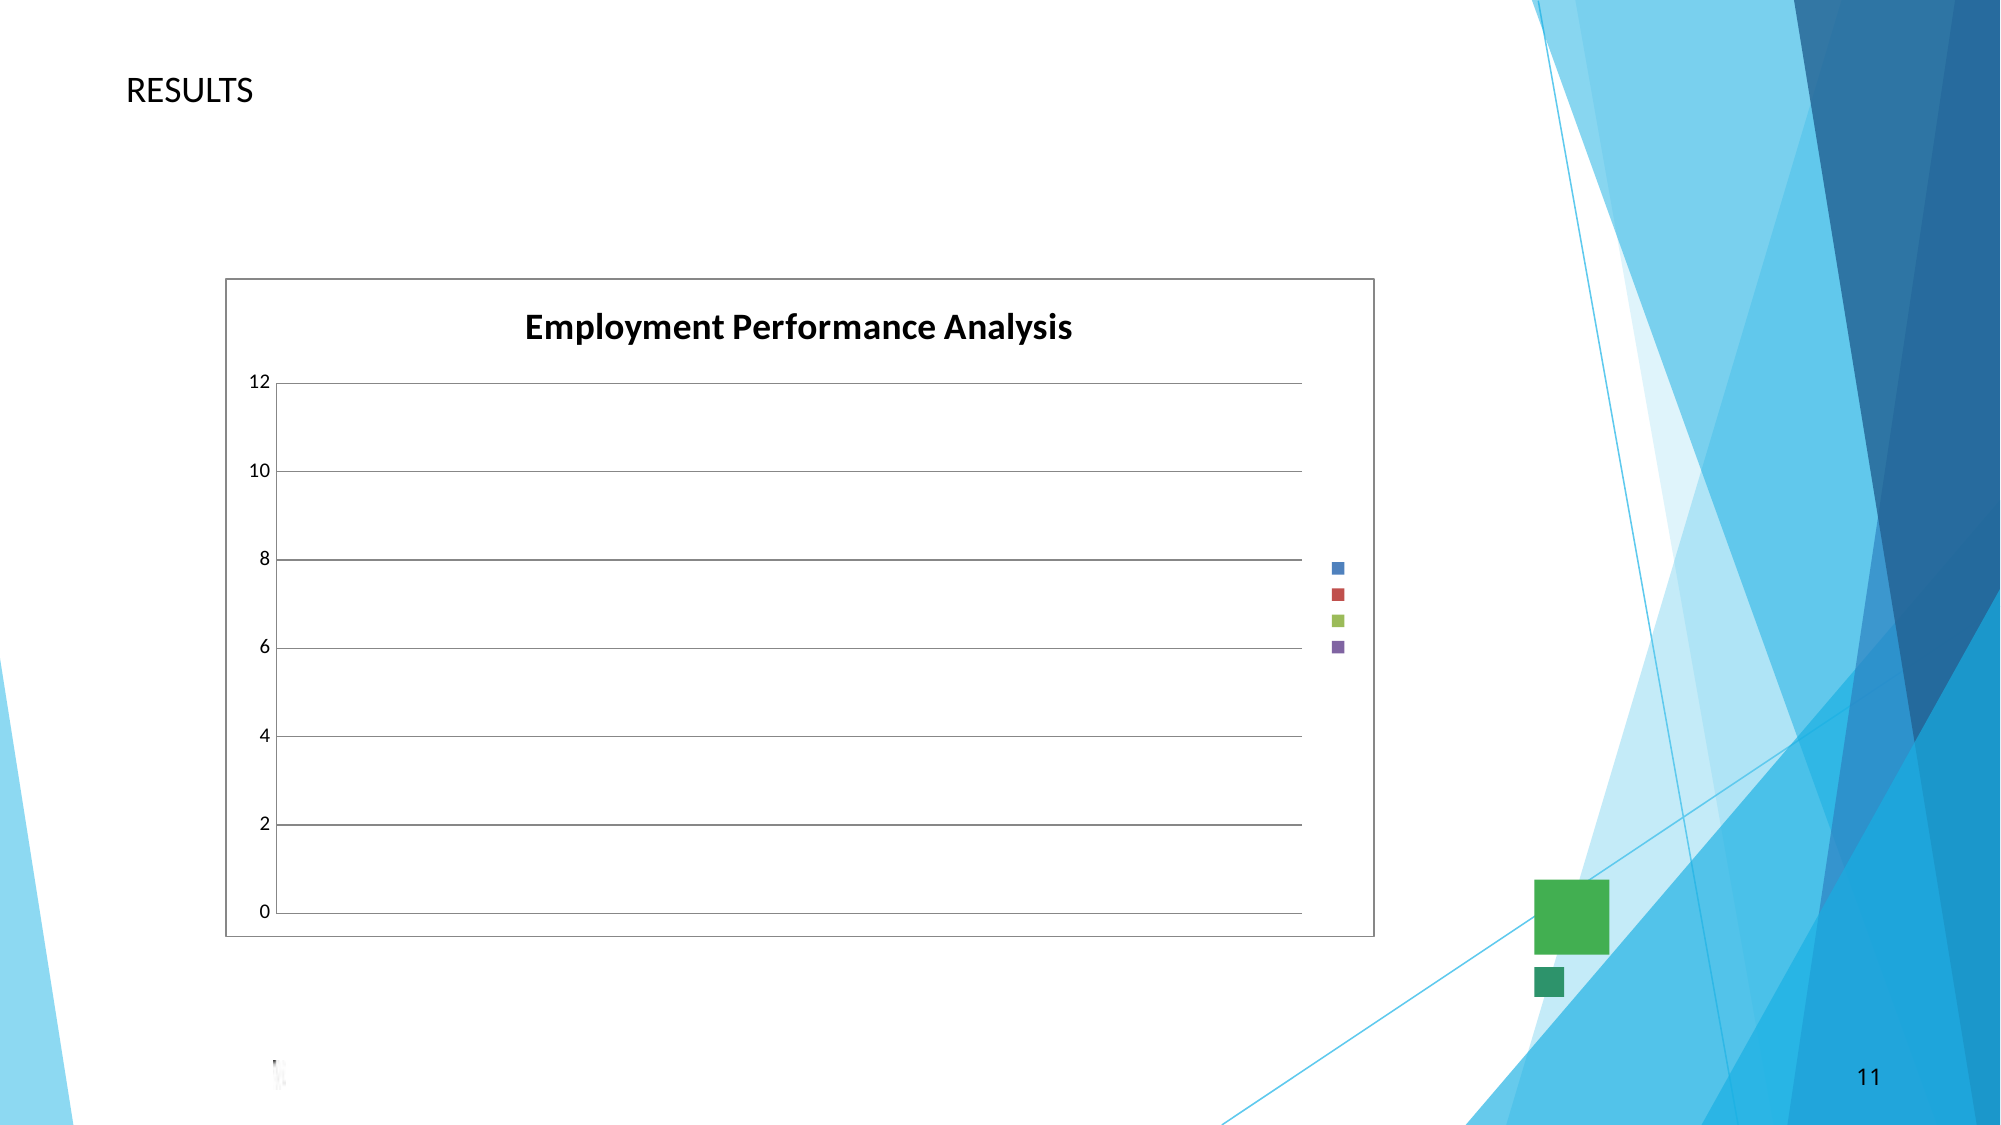

# RESULTS
### Chart: Employment Performance Analysis
| Category | | | | |
|---|---|---|---|---|